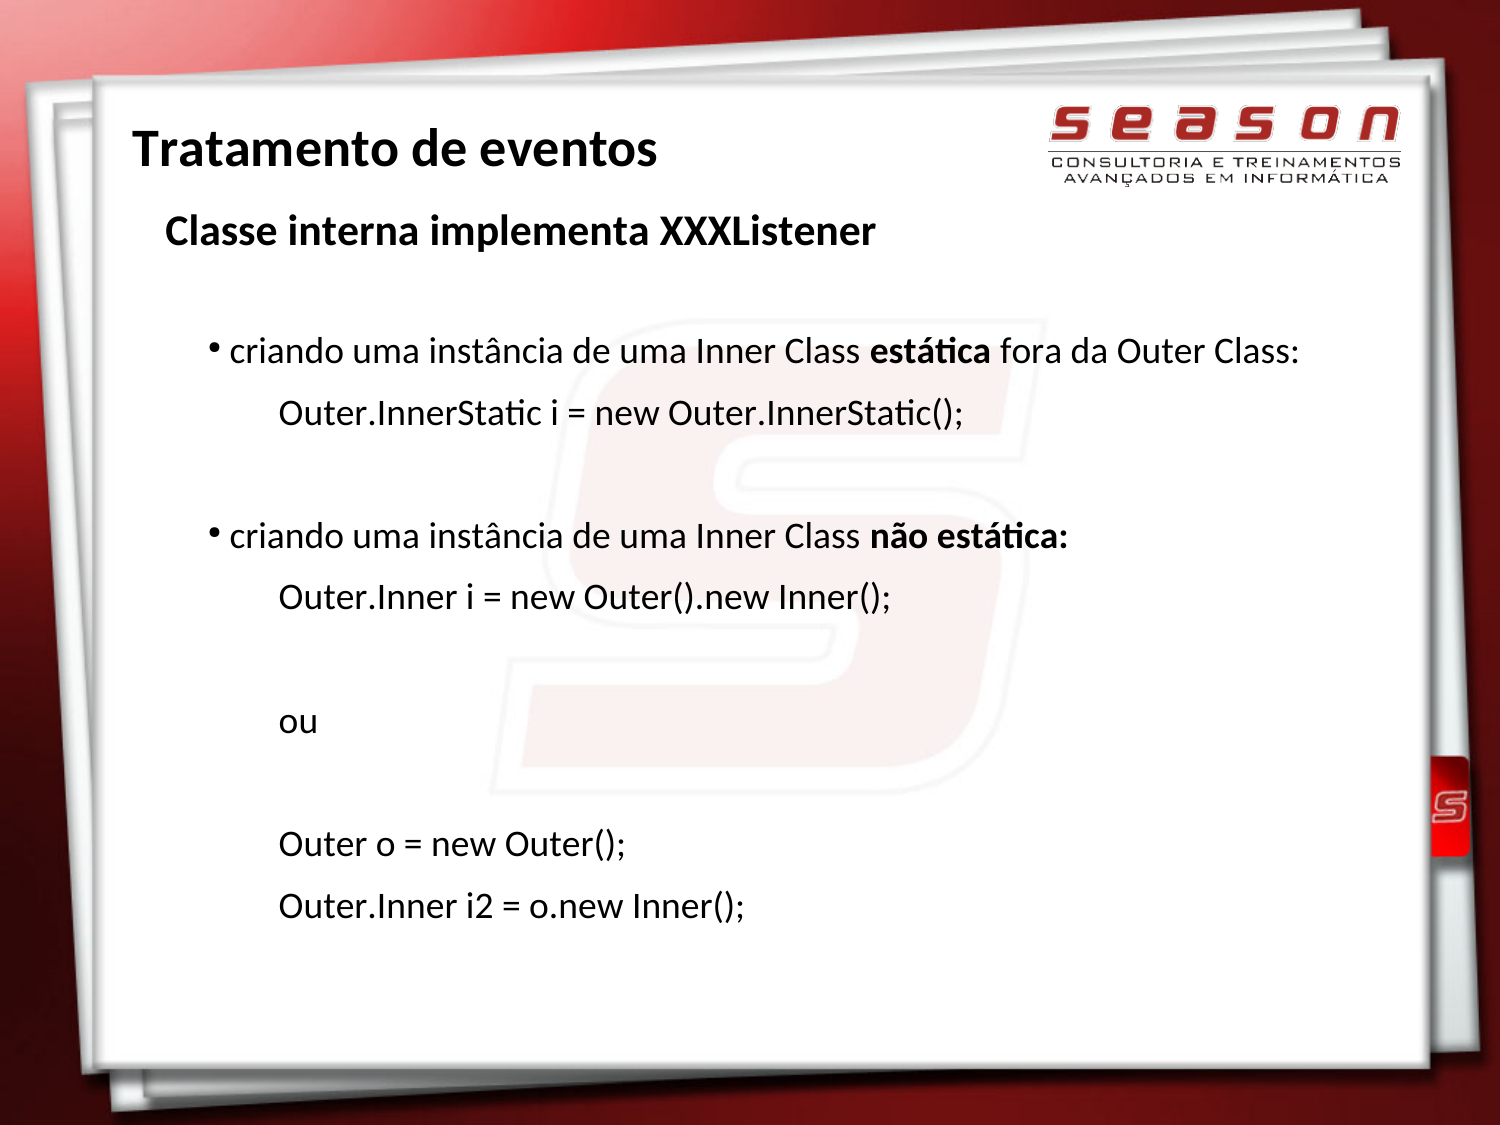

# Tratamento de eventos
Classe interna implementa XXXListener
 criando uma instância de uma Inner Class estática fora da Outer Class:
Outer.InnerStatic i = new Outer.InnerStatic();
 criando uma instância de uma Inner Class não estática:
Outer.Inner i = new Outer().new Inner();
ou
Outer o = new Outer();
Outer.Inner i2 = o.new Inner();